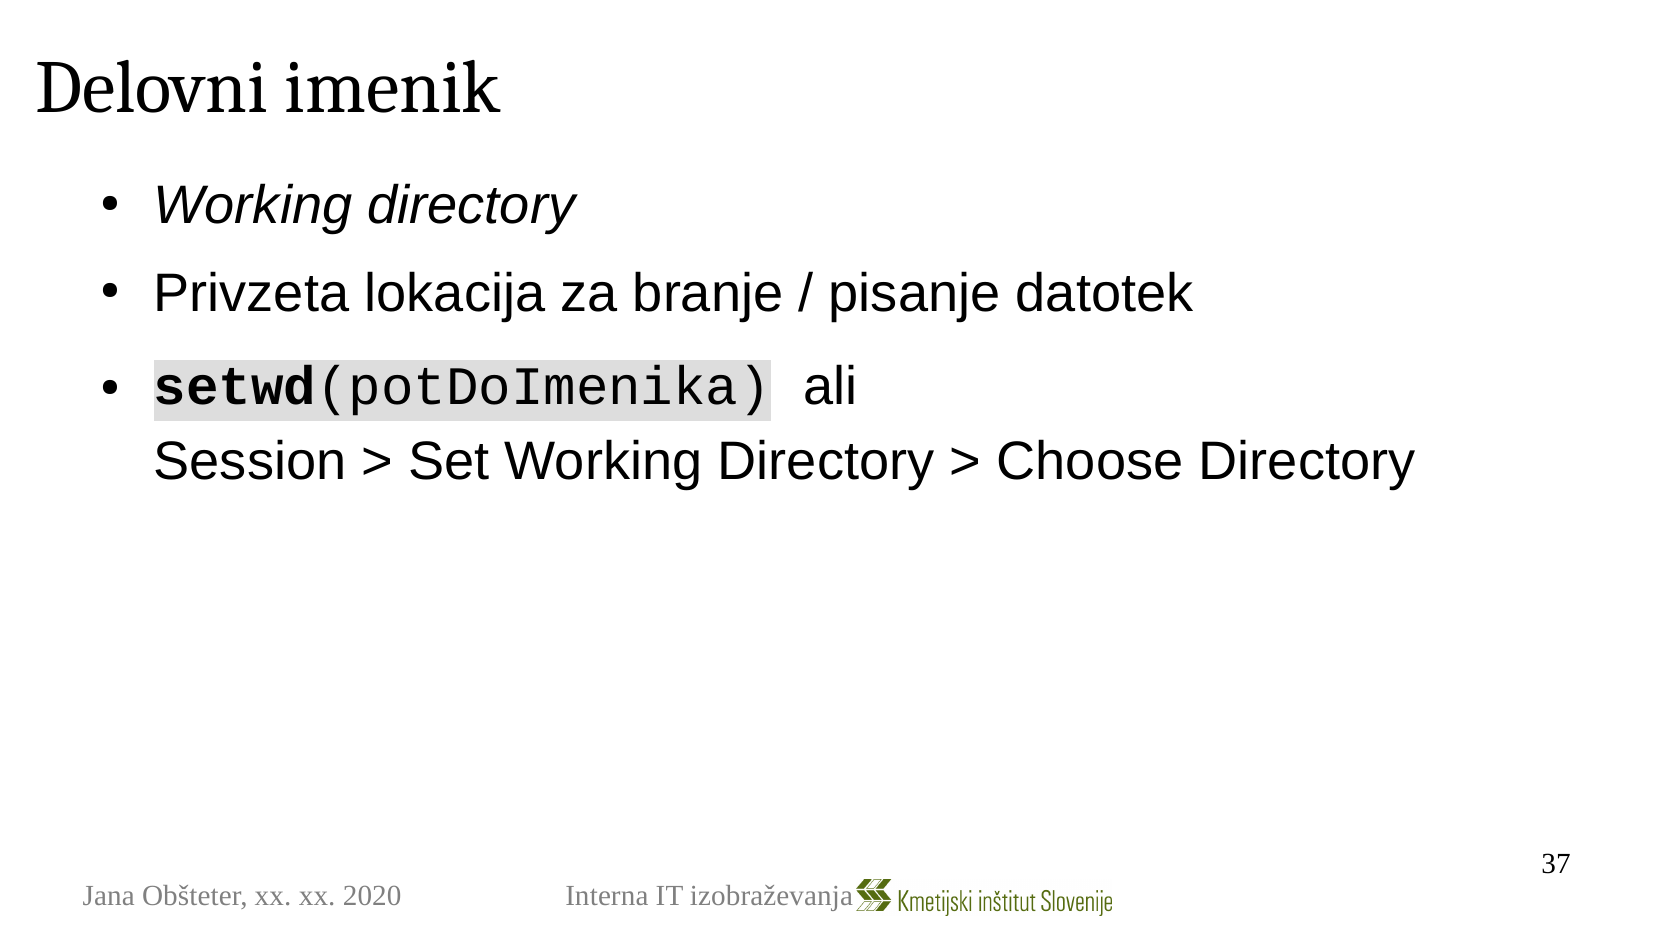

# Delovni imenik
Working directory
Privzeta lokacija za branje / pisanje datotek
setwd(potDoImenika) ali
Session > Set Working Directory > Choose Directory
37